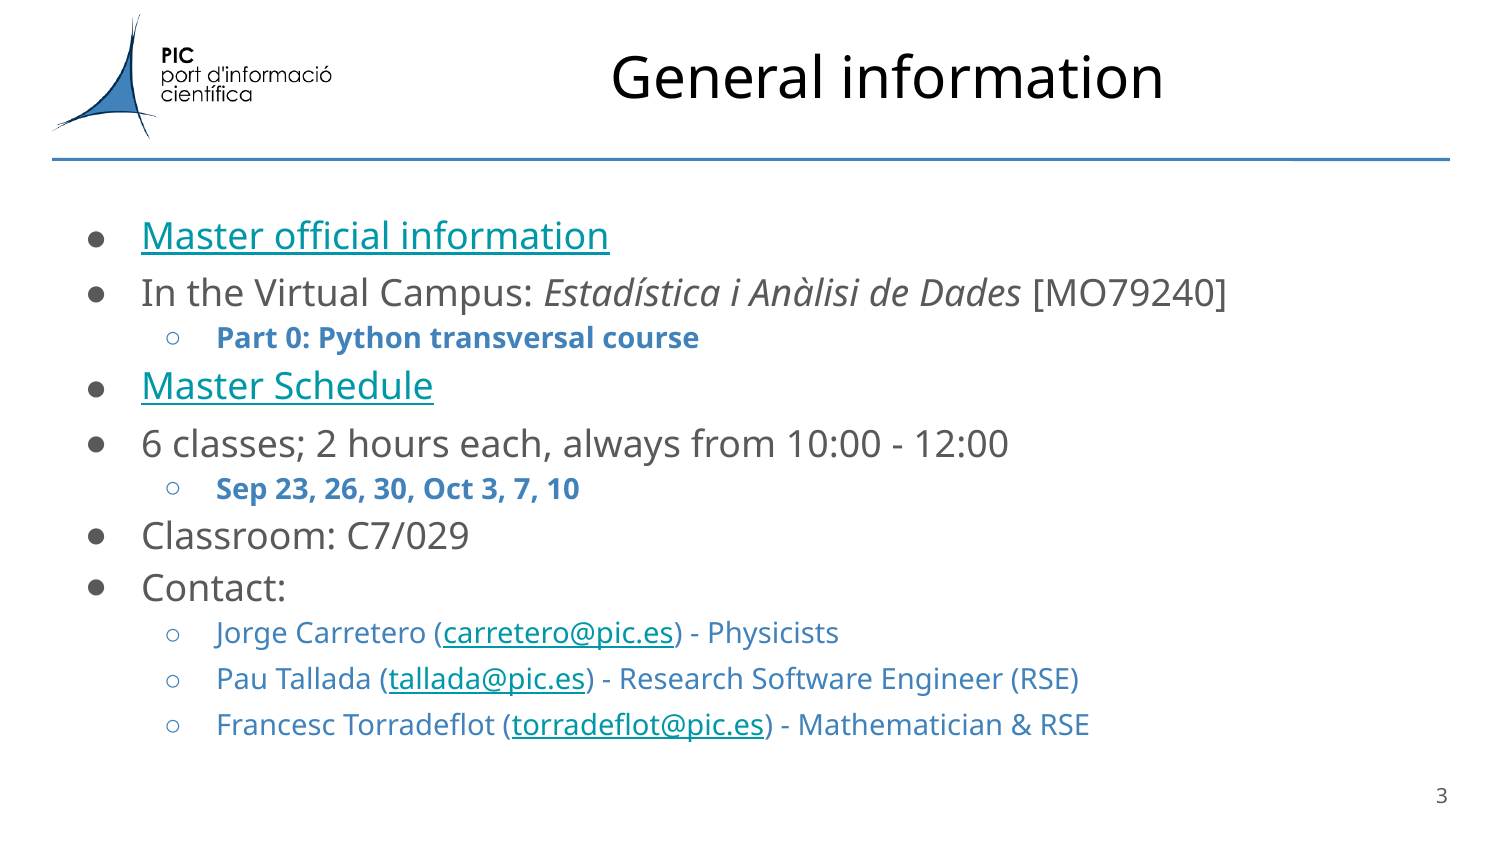

# General information
Master official information
In the Virtual Campus: Estadística i Anàlisi de Dades [MO79240]
Part 0: Python transversal course
Master Schedule
6 classes; 2 hours each, always from 10:00 - 12:00
Sep 23, 26, 30, Oct 3, 7, 10
Classroom: C7/029
Contact:
Jorge Carretero (carretero@pic.es) - Physicists
Pau Tallada (tallada@pic.es) - Research Software Engineer (RSE)
Francesc Torradeflot (torradeflot@pic.es) - Mathematician & RSE